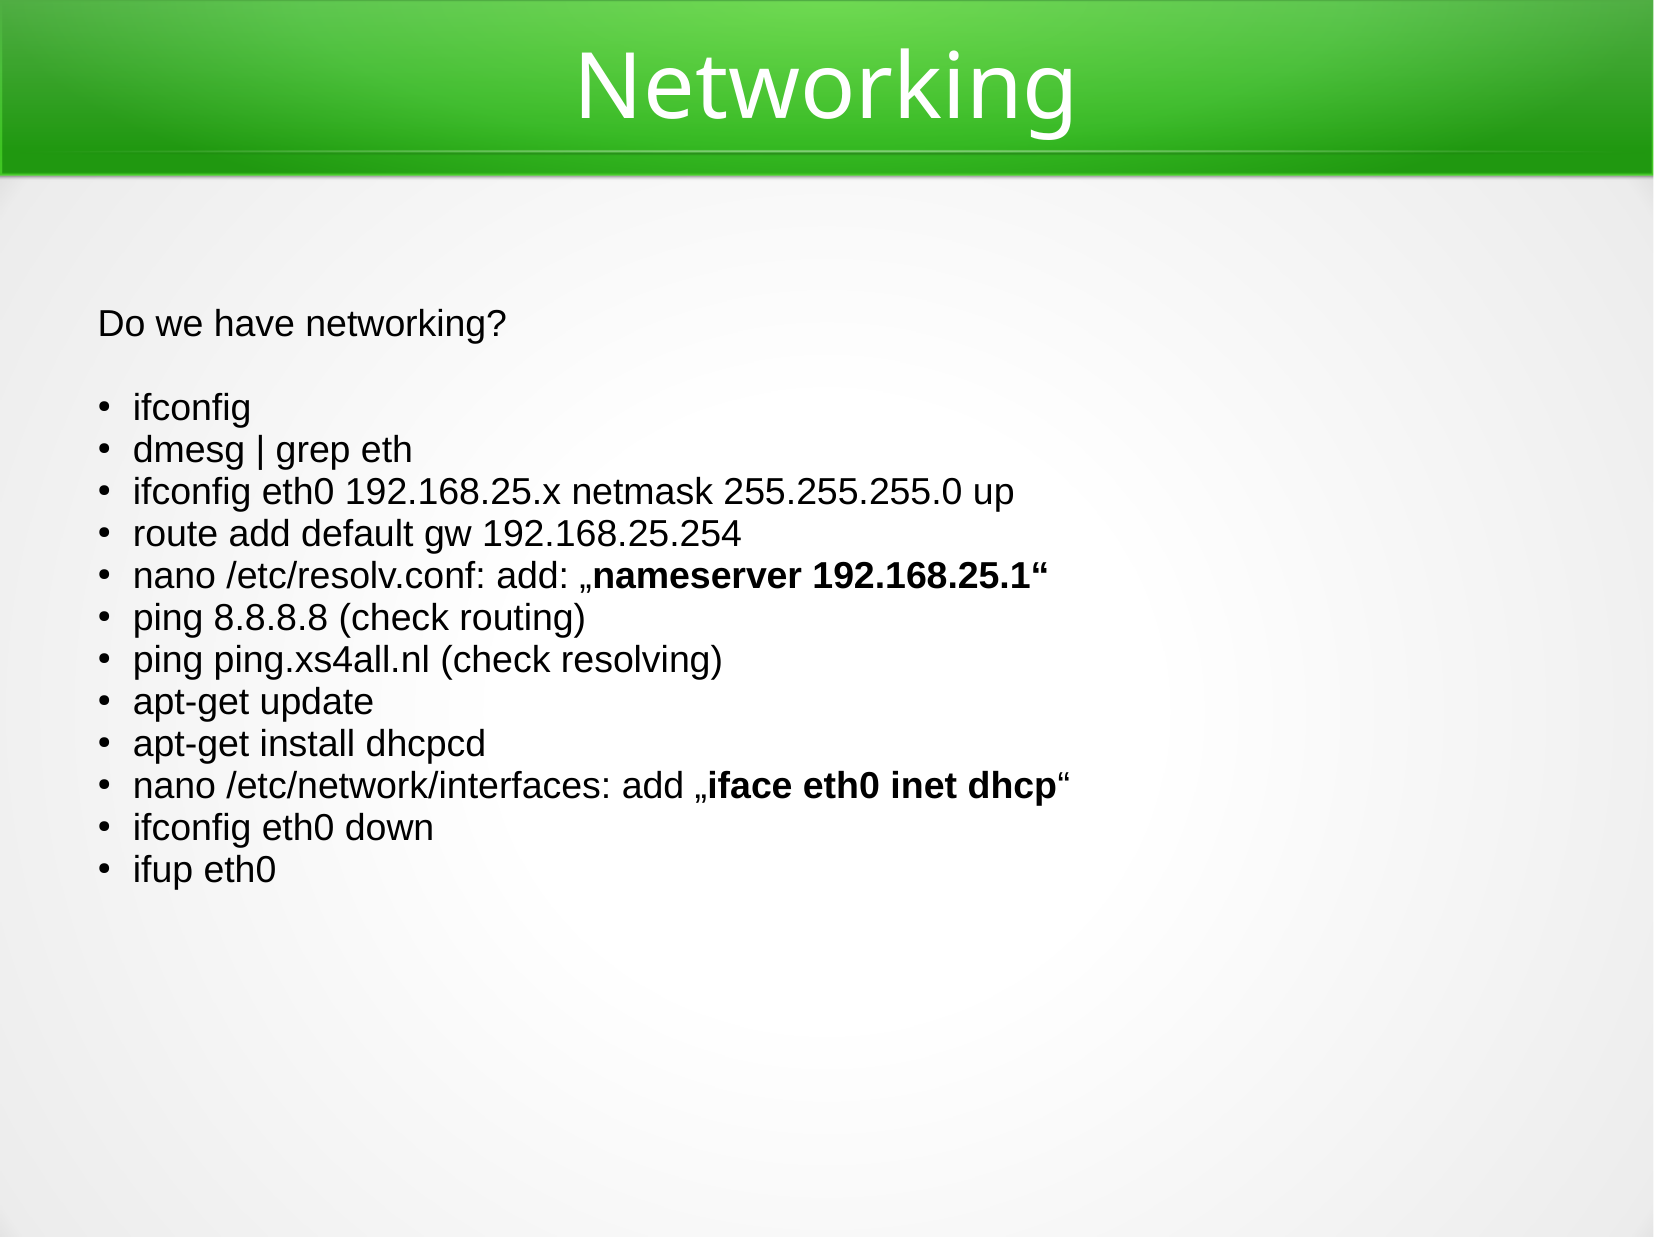

# Networking
Do we have networking?
ifconfig
dmesg | grep eth
ifconfig eth0 192.168.25.x netmask 255.255.255.0 up
route add default gw 192.168.25.254
nano /etc/resolv.conf: add: „nameserver 192.168.25.1“
ping 8.8.8.8 (check routing)
ping ping.xs4all.nl (check resolving)
apt-get update
apt-get install dhcpcd
nano /etc/network/interfaces: add „iface eth0 inet dhcp“
ifconfig eth0 down
ifup eth0